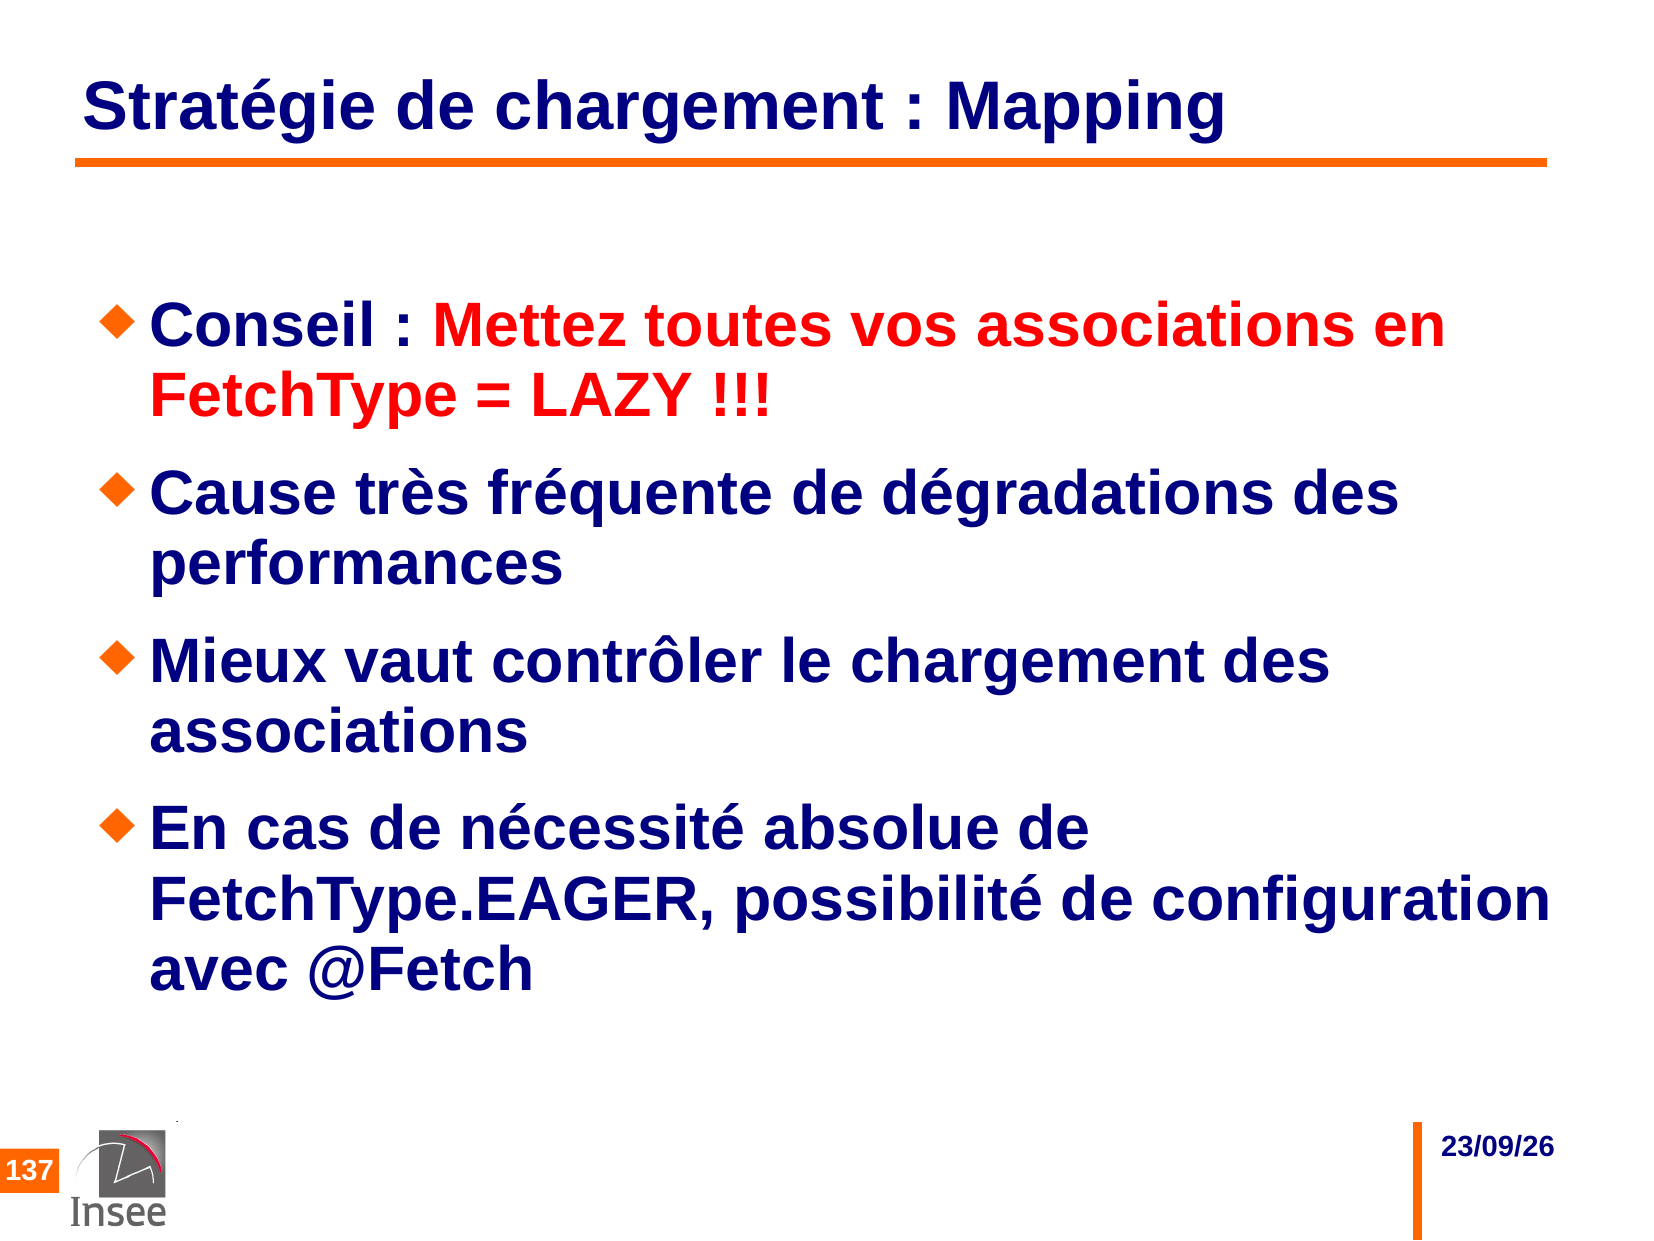

# Stratégie de chargement : Mapping
Conseil : Mettez toutes vos associations en FetchType = LAZY !!!
Cause très fréquente de dégradations des performances
Mieux vaut contrôler le chargement des associations
En cas de nécessité absolue de FetchType.EAGER, possibilité de configuration avec @Fetch
137